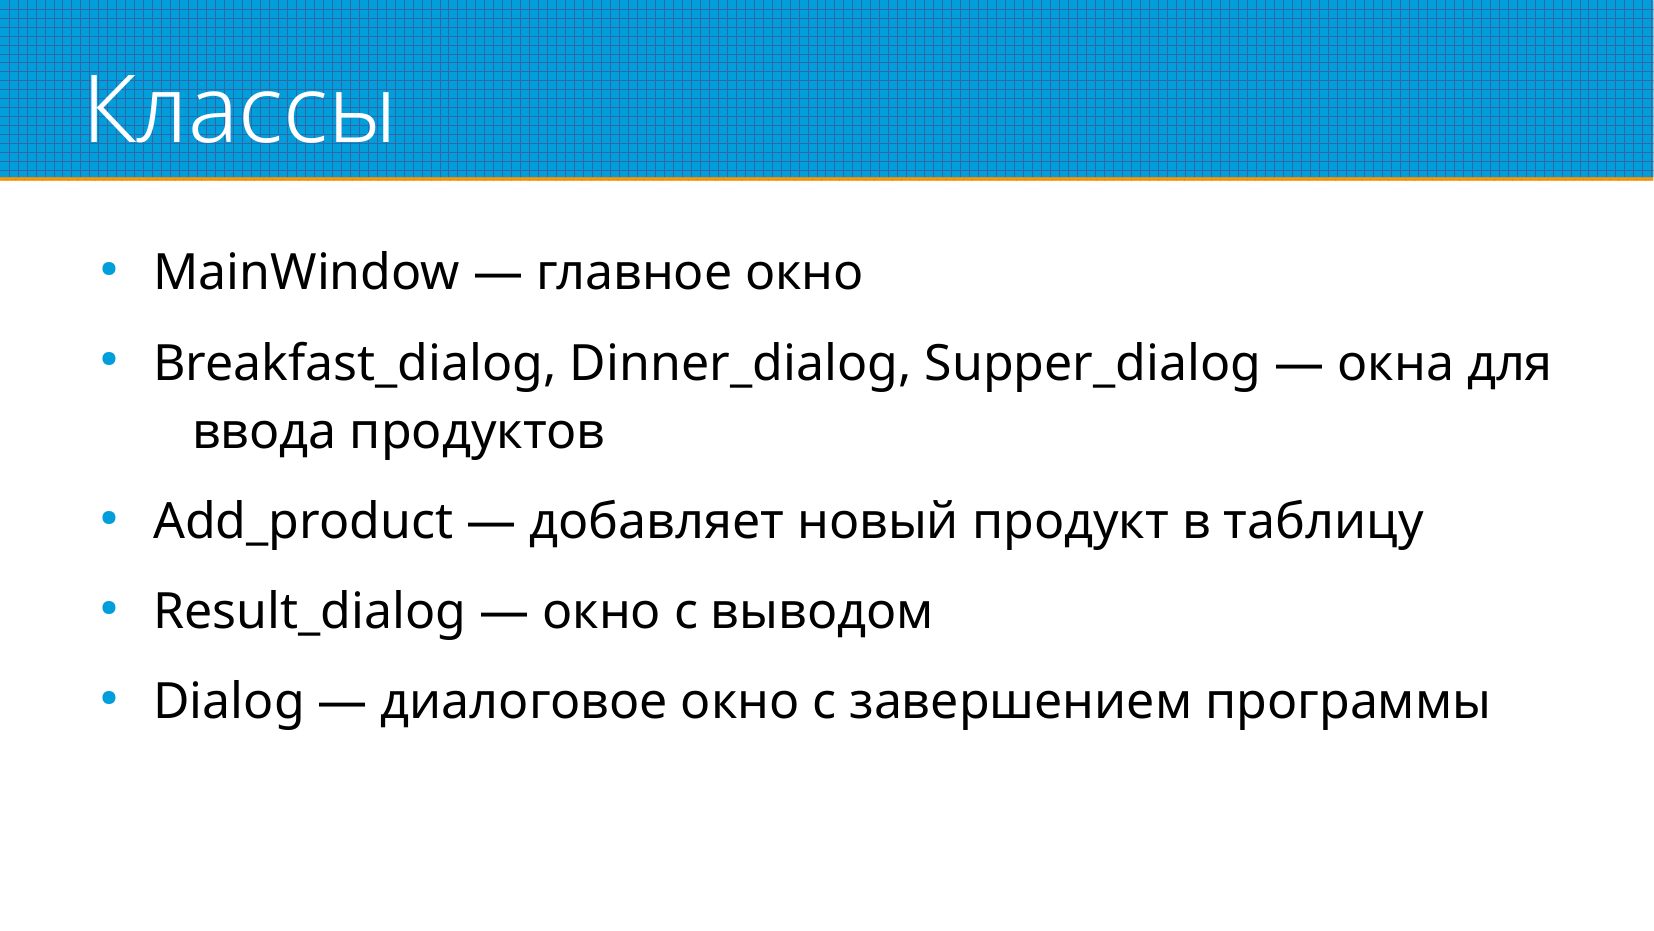

# Классы
MainWindow — главное окно
Breakfast_dialog, Dinner_dialog, Supper_dialog — окна для ввода продуктов
Add_product — добавляет новый продукт в таблицу
Result_dialog — окно с выводом
Dialog — диалоговое окно с завершением программы